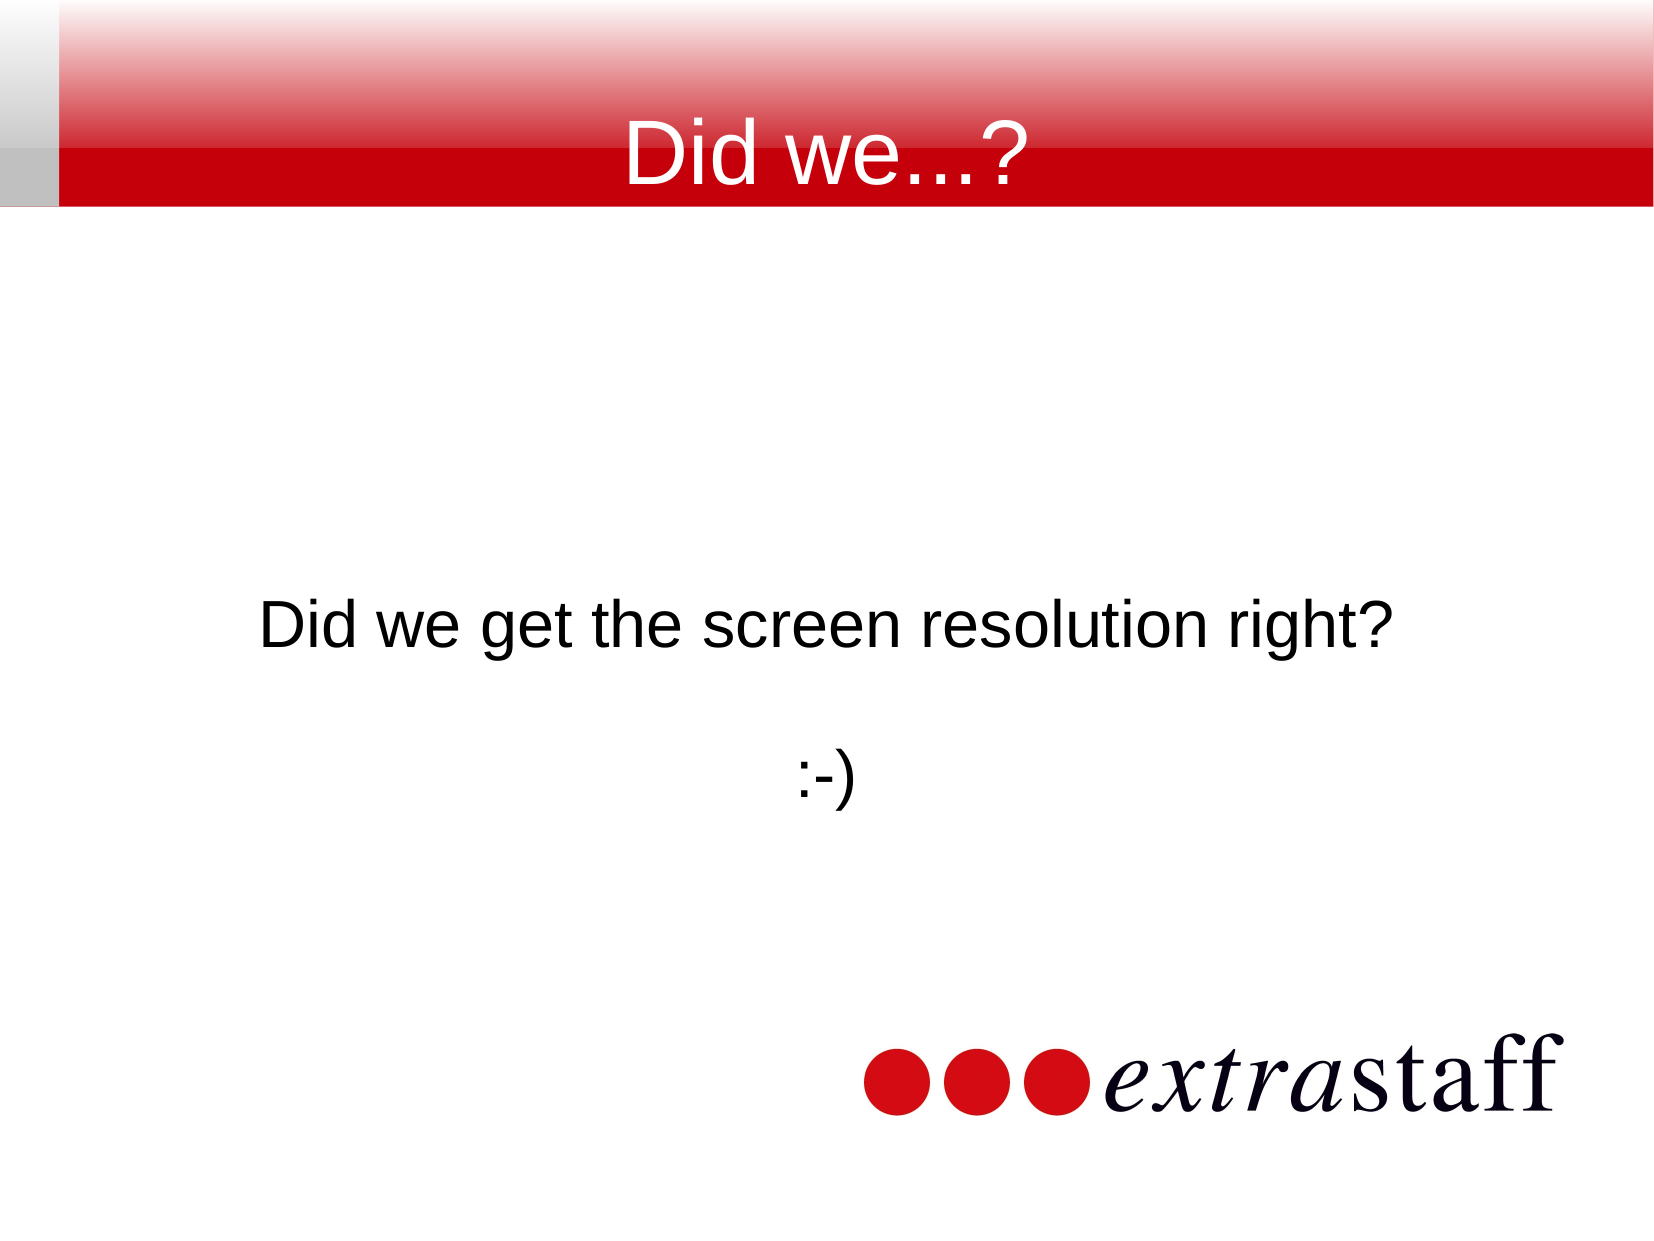

# Did we...?
Did we get the screen resolution right?
:-)